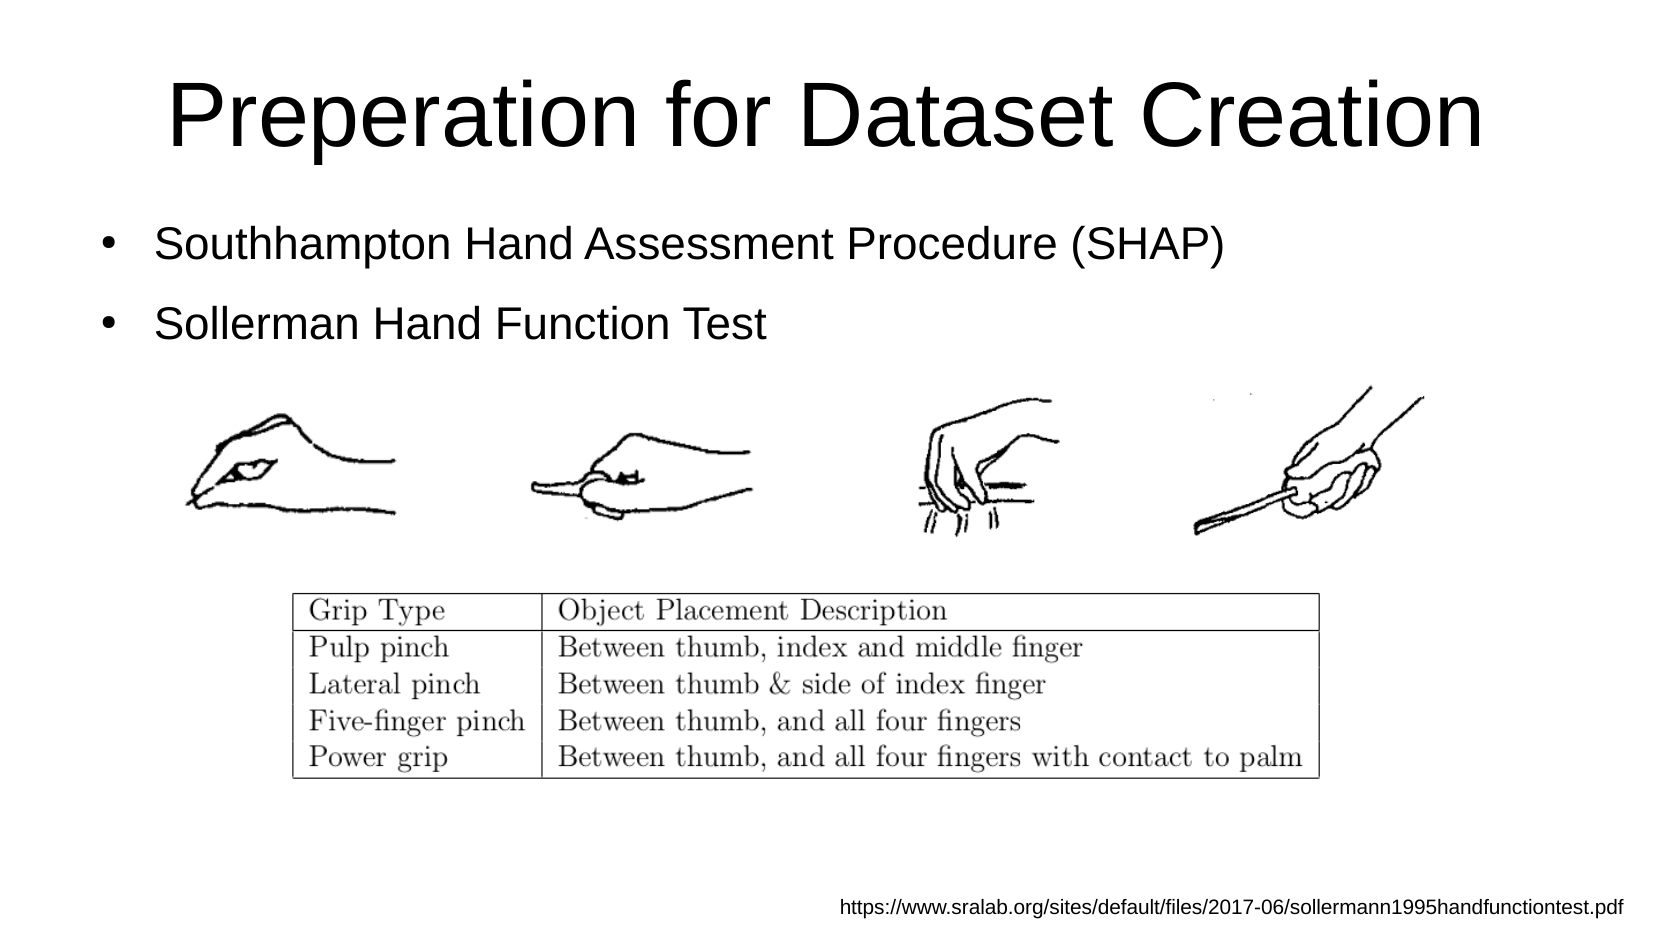

Preperation for Dataset Creation
# Southhampton Hand Assessment Procedure (SHAP)
Sollerman Hand Function Test
https://www.sralab.org/sites/default/files/2017-06/sollermann1995handfunctiontest.pdf